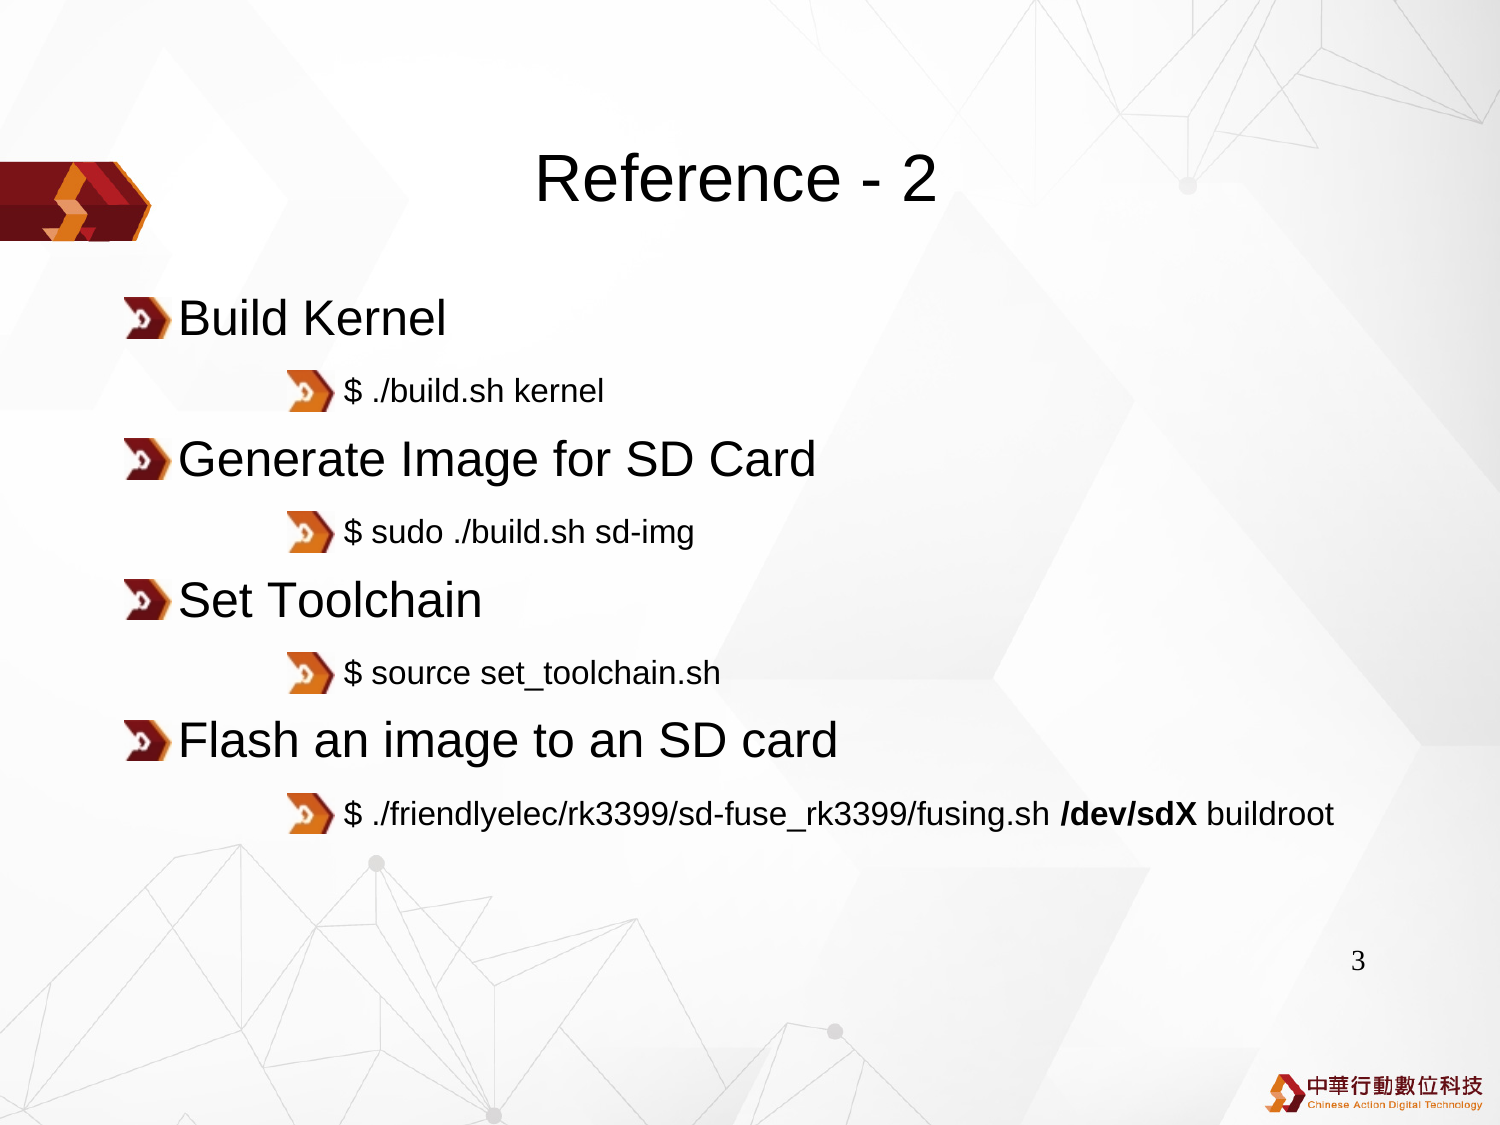

# Reference - 2
Build Kernel
 $ ./build.sh kernel
Generate Image for SD Card
 $ sudo ./build.sh sd-img
Set Toolchain
 $ source set_toolchain.sh
Flash an image to an SD card
 $ ./friendlyelec/rk3399/sd-fuse_rk3399/fusing.sh /dev/sdX buildroot
3